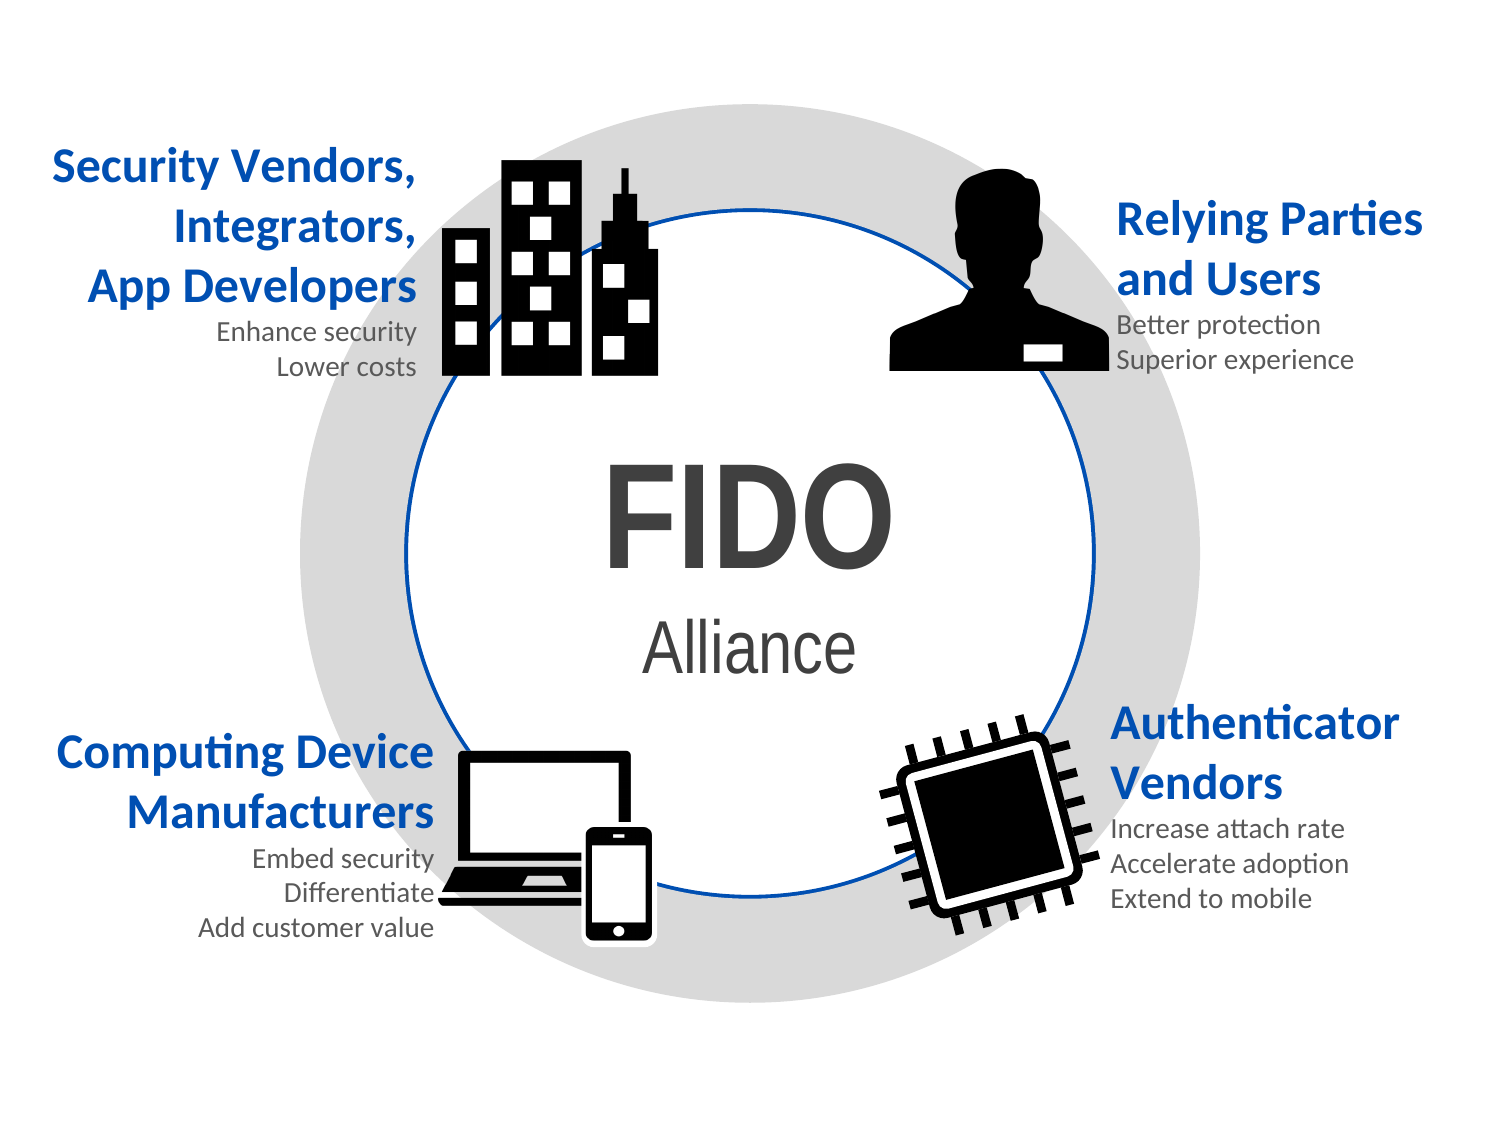

FIDO
Alliance
Security Vendors, Integrators,
App Developers
Enhance security
Lower costs
Relying Parties and Users
Better protection
Superior experience
Authenticator Vendors
Increase attach rate
Accelerate adoption
Extend to mobile
Computing Device Manufacturers
Embed security
Differentiate
Add customer value